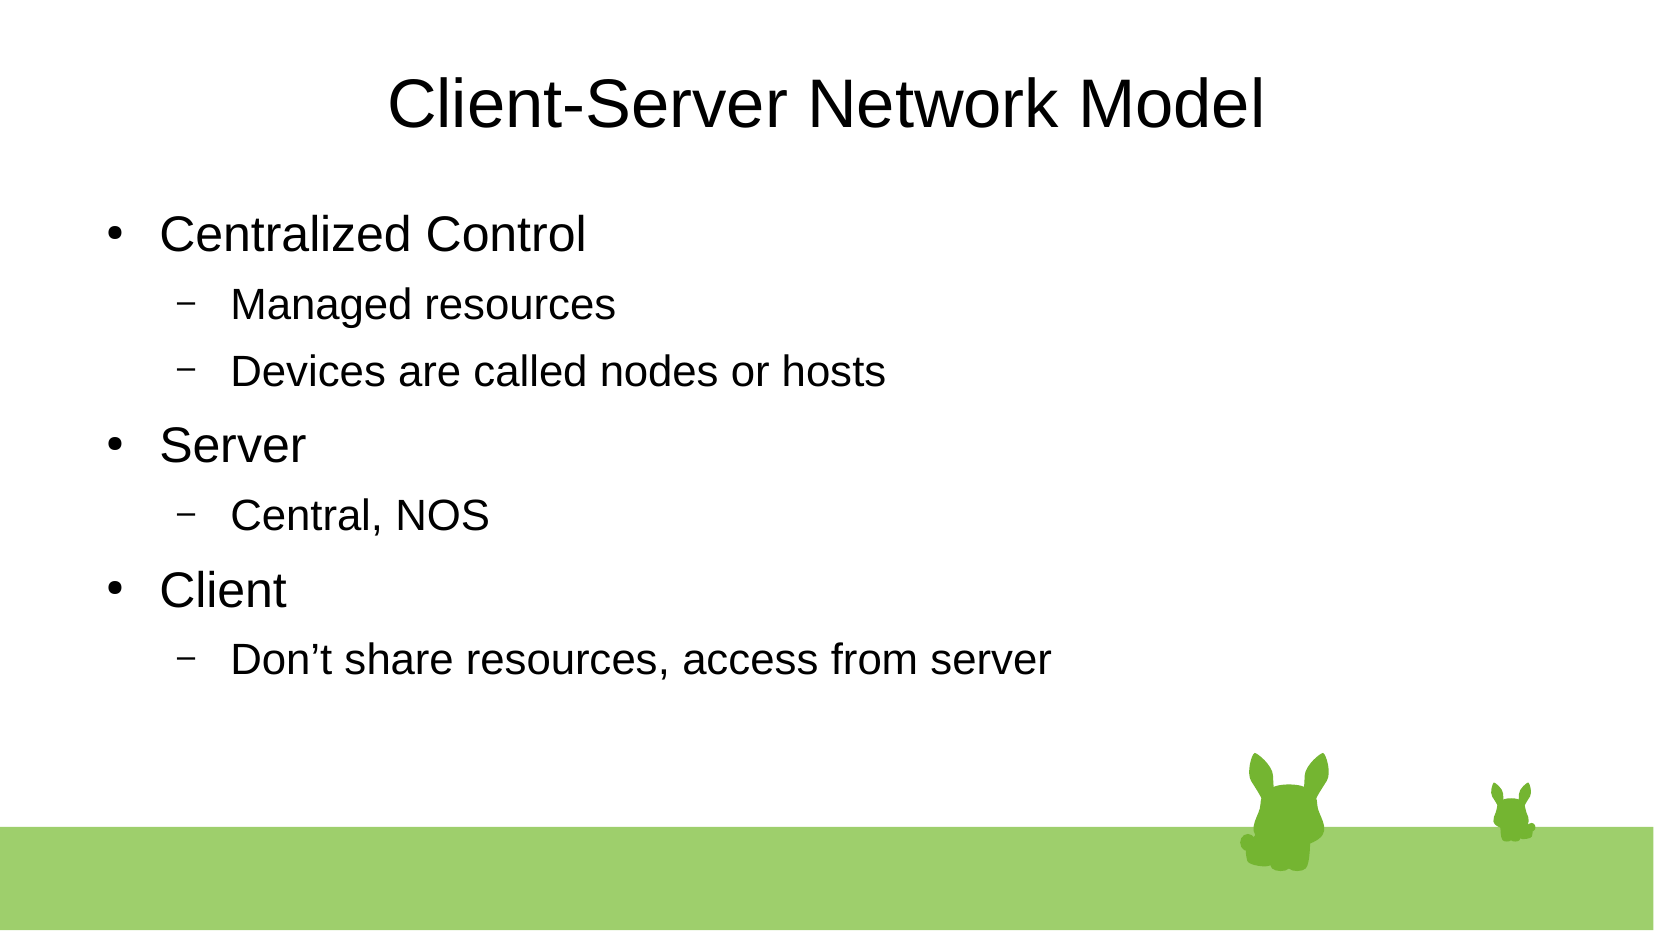

# Client-Server Network Model
Centralized Control
Managed resources
Devices are called nodes or hosts
Server
Central, NOS
Client
Don’t share resources, access from server